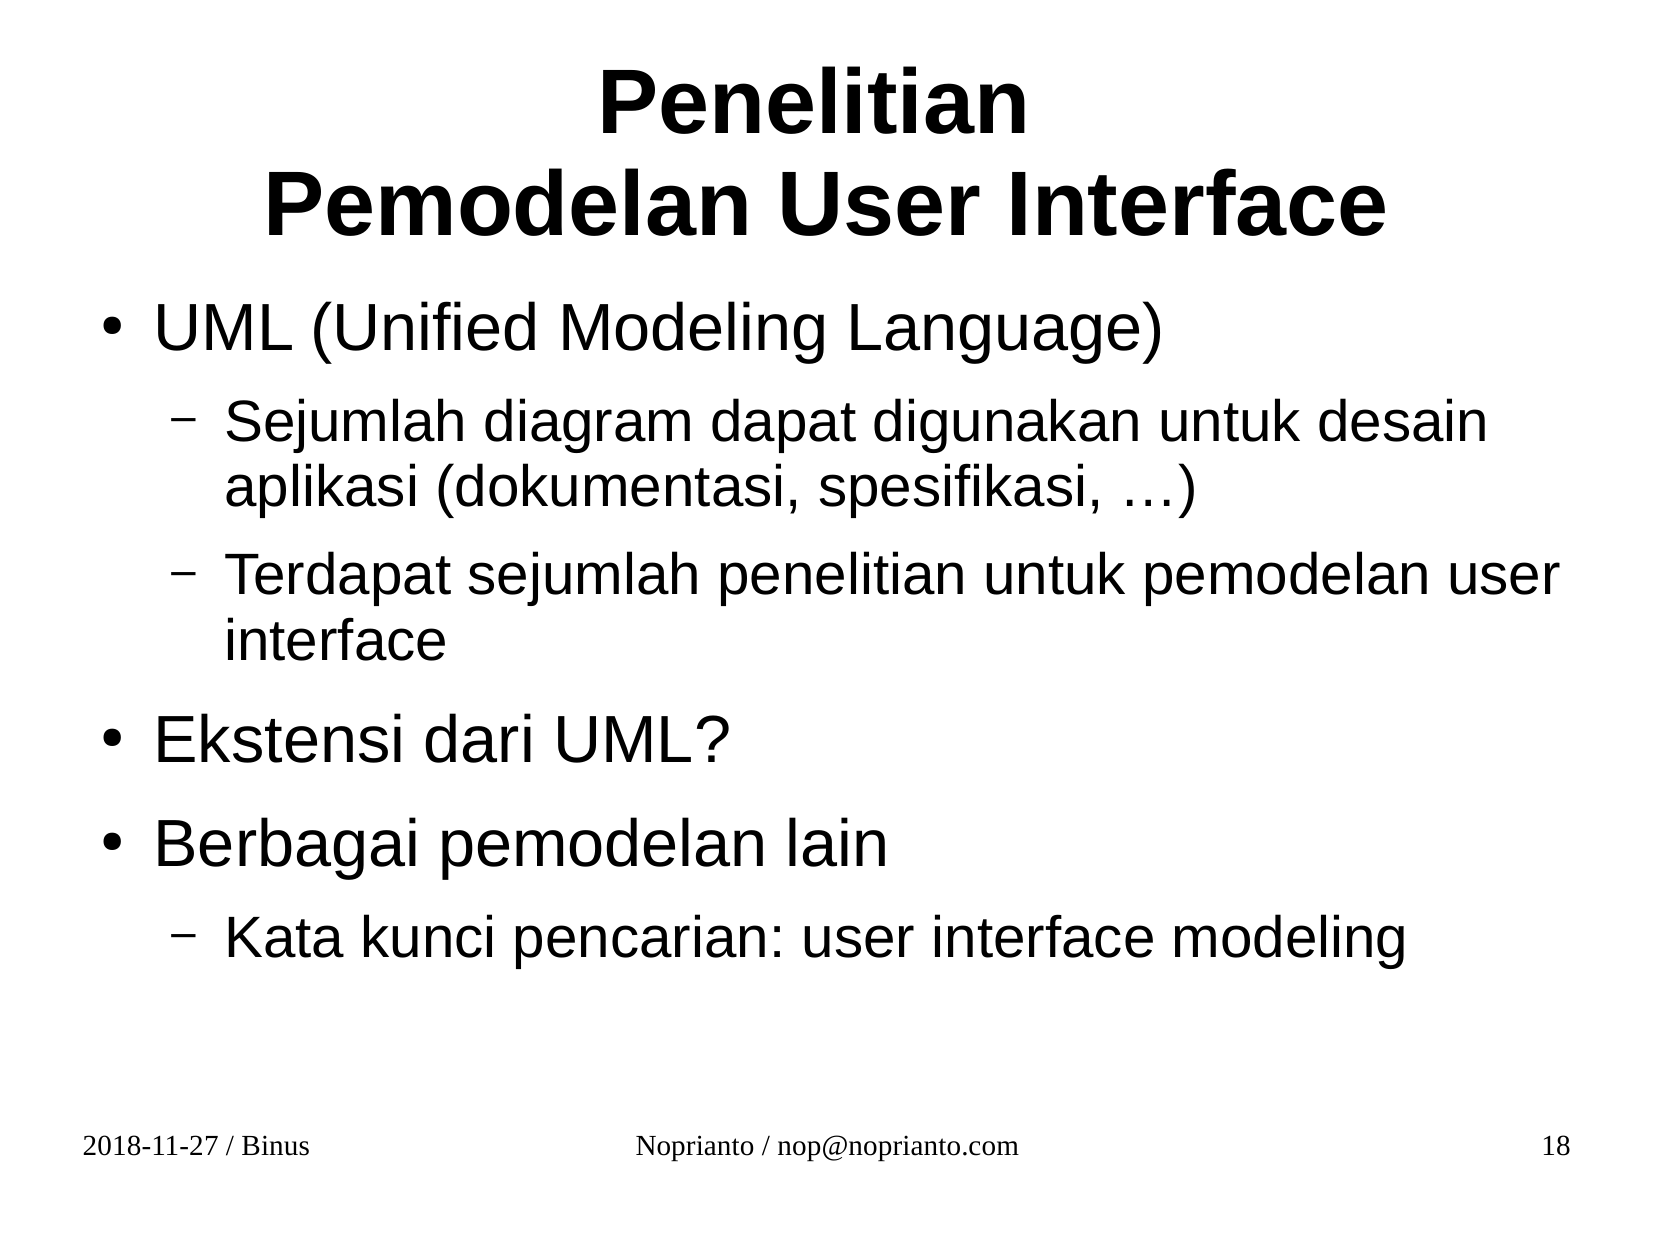

# Penelitian Pemodelan User Interface
UML (Unified Modeling Language)
Sejumlah diagram dapat digunakan untuk desain aplikasi (dokumentasi, spesifikasi, …)
Terdapat sejumlah penelitian untuk pemodelan user interface
Ekstensi dari UML?
Berbagai pemodelan lain
Kata kunci pencarian: user interface modeling
2018-11-27 / Binus
Noprianto / nop@noprianto.com
18